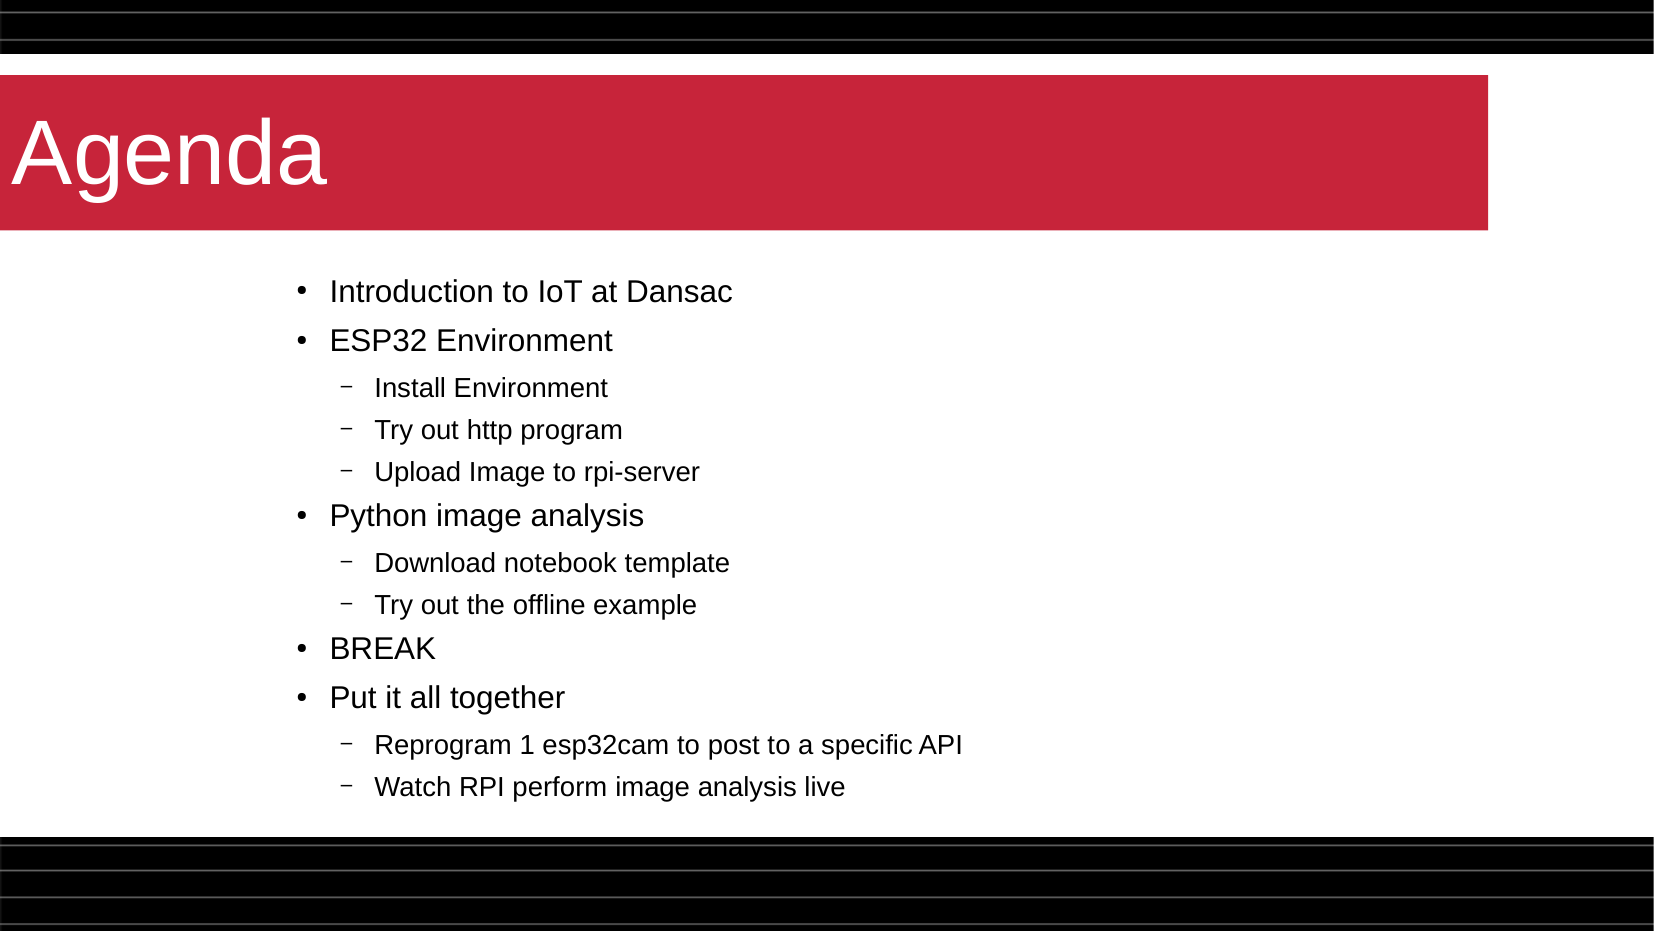

Agenda
# Introduction to IoT at Dansac
ESP32 Environment
Install Environment
Try out http program
Upload Image to rpi-server
Python image analysis
Download notebook template
Try out the offline example
BREAK
Put it all together
Reprogram 1 esp32cam to post to a specific API
Watch RPI perform image analysis live